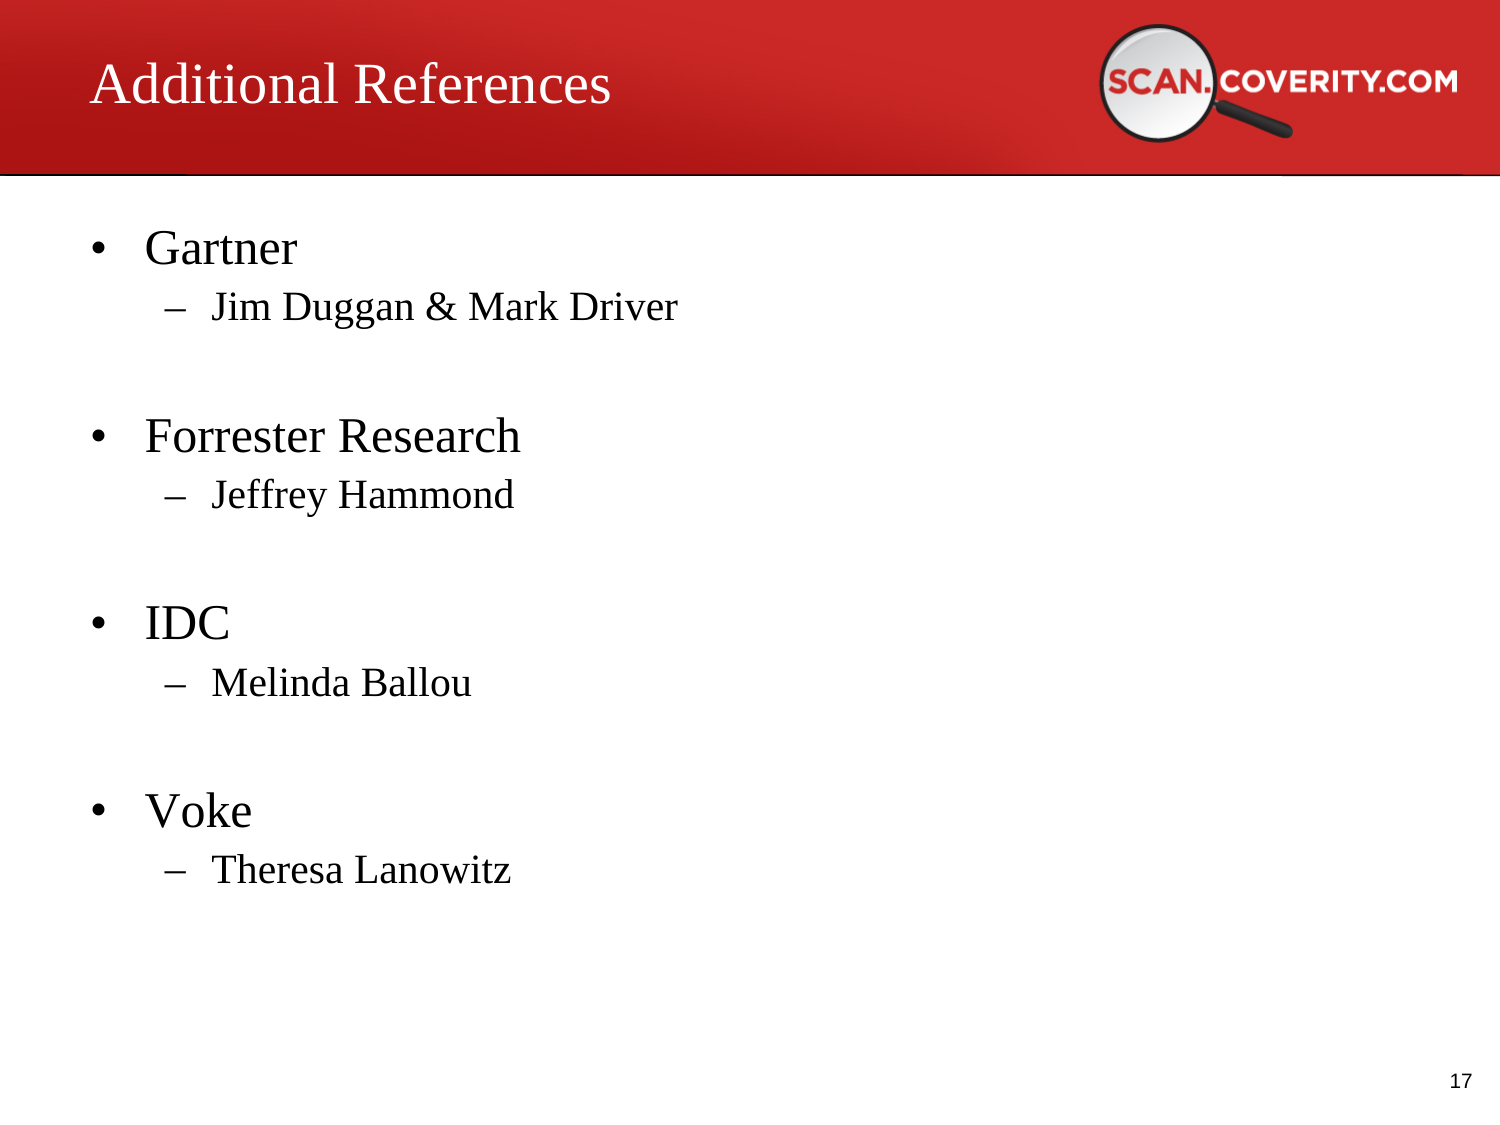

# Additional References
 Gartner
Jim Duggan & Mark Driver
 Forrester Research
Jeffrey Hammond
 IDC
Melinda Ballou
 Voke
Theresa Lanowitz
17